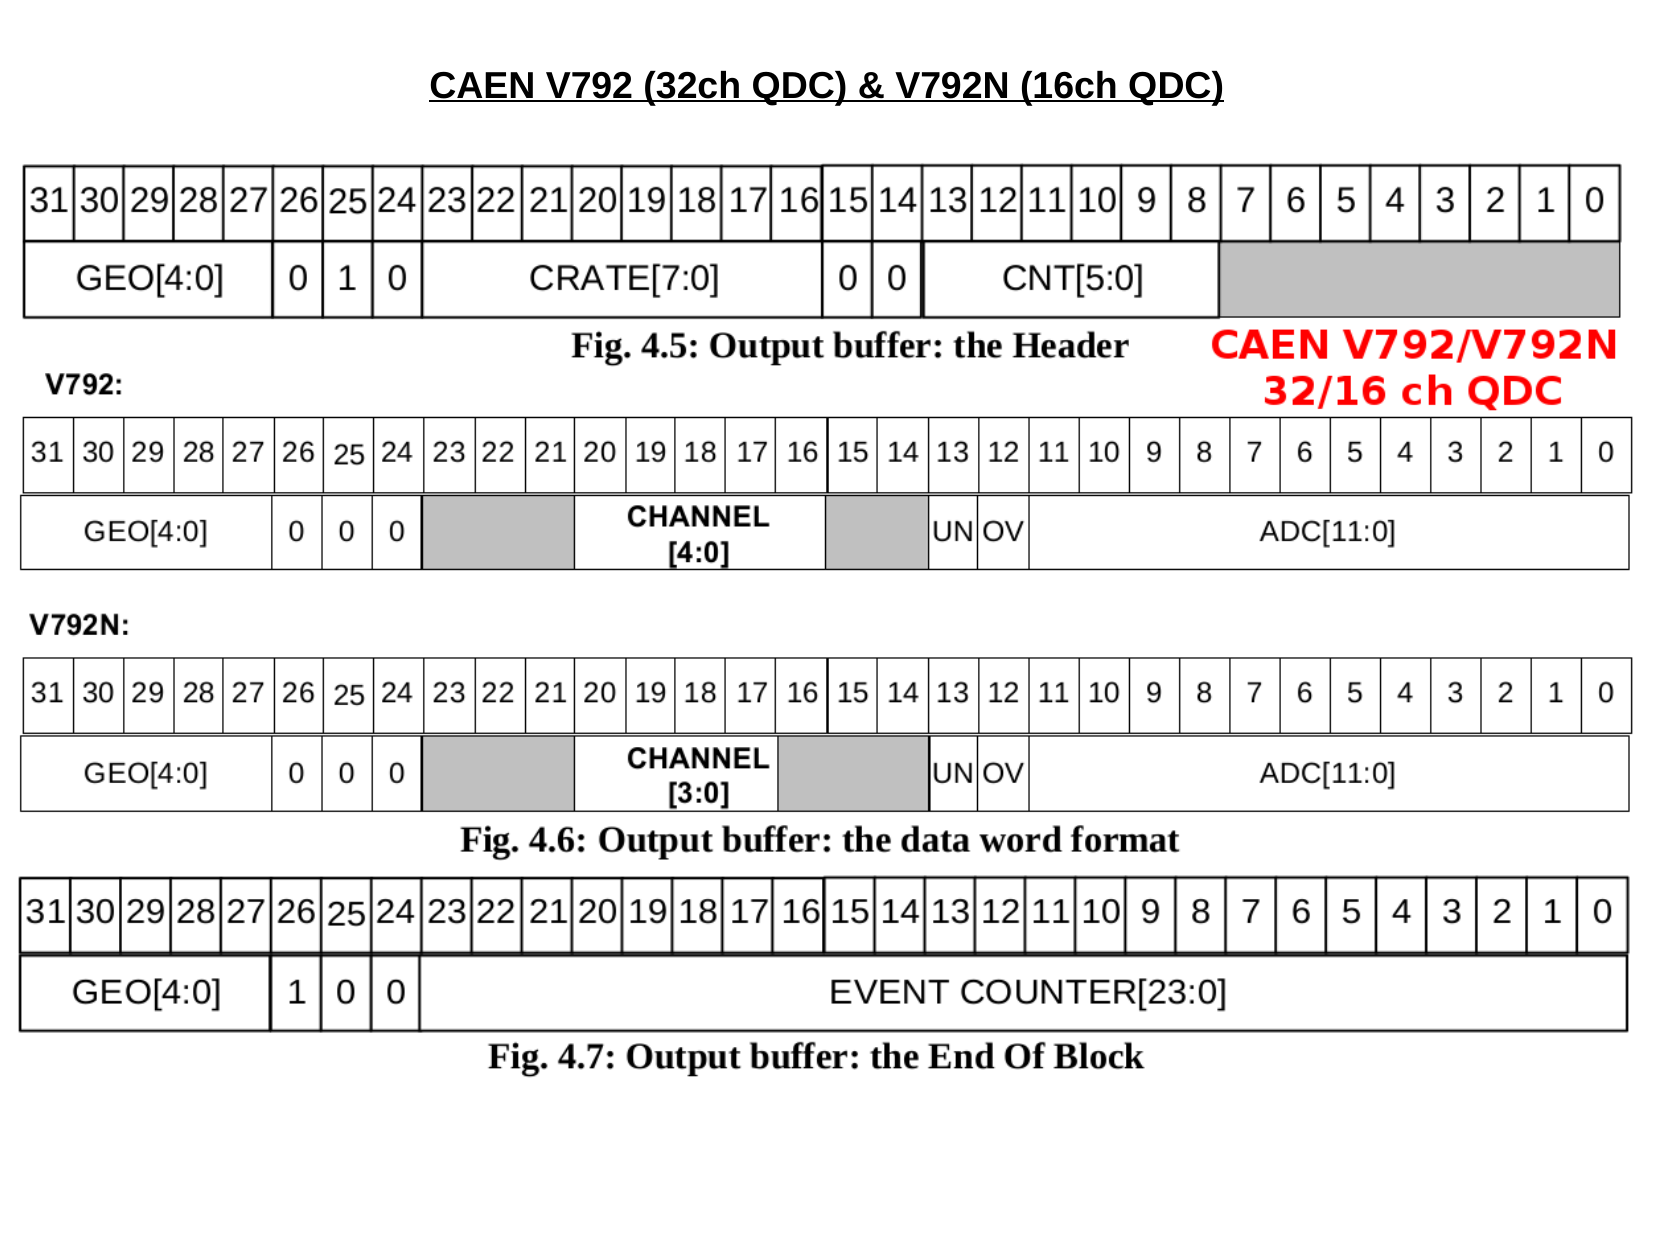

CAEN V792 (32ch QDC) & V792N (16ch QDC)